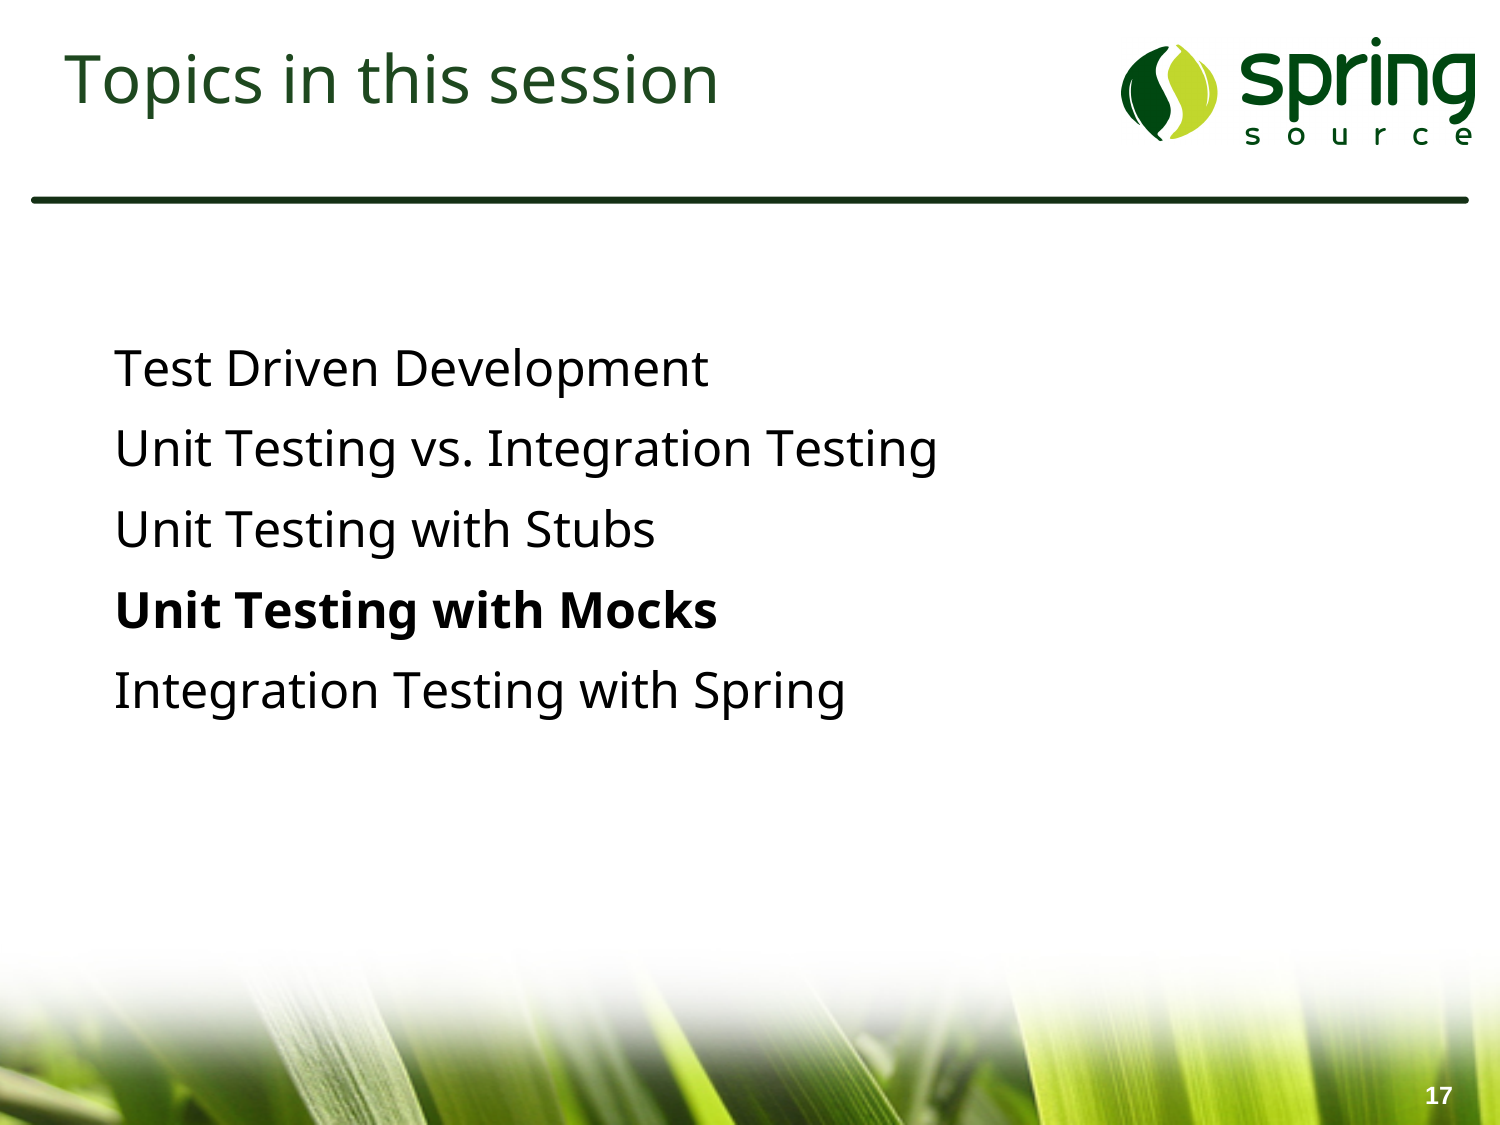

Topics in this session
# Test Driven Development
Unit Testing vs. Integration Testing
Unit Testing with Stubs
Unit Testing with Mocks
Integration Testing with Spring